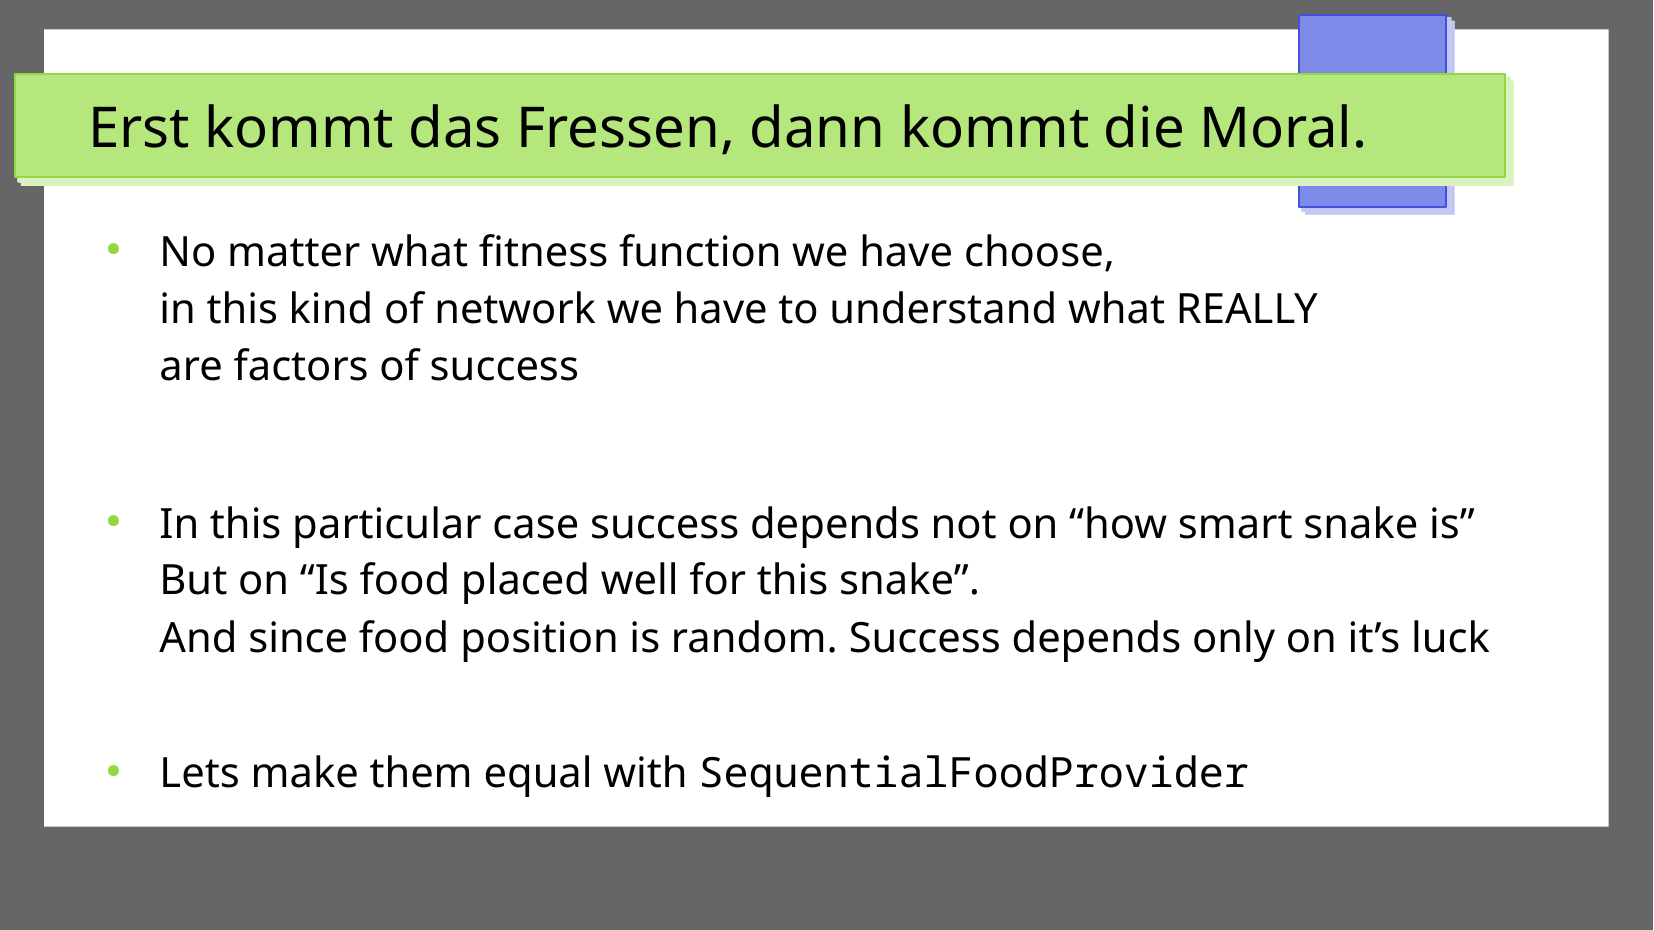

# Erst kommt das Fressen, dann kommt die Moral.
No matter what fitness function we have choose,
in this kind of network we have to understand what REALLY
are factors of success
In this particular case success depends not on “how smart snake is”
But on “Is food placed well for this snake”.
And since food position is random. Success depends only on it’s luck
Lets make them equal with SequentialFoodProvider